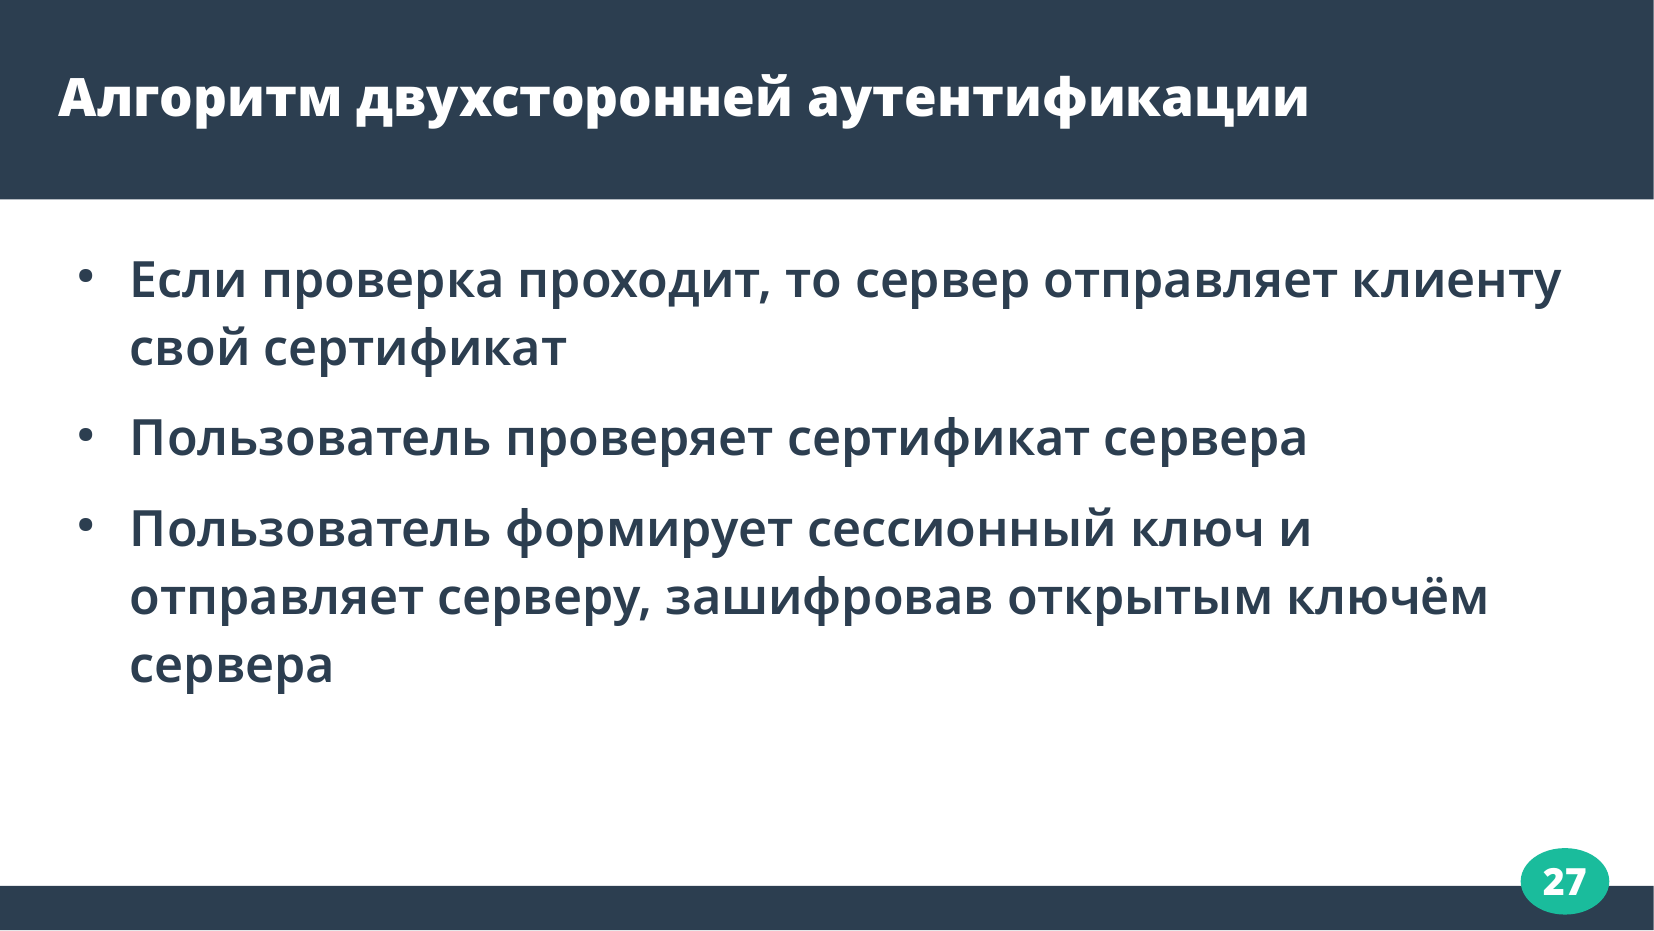

# Алгоритм двухсторонней аутентификации
Если проверка проходит, то сервер отправляет клиенту свой сертификат
Пользователь проверяет сертификат сервера
Пользователь формирует сессионный ключ и отправляет серверу, зашифровав открытым ключём сервера
27